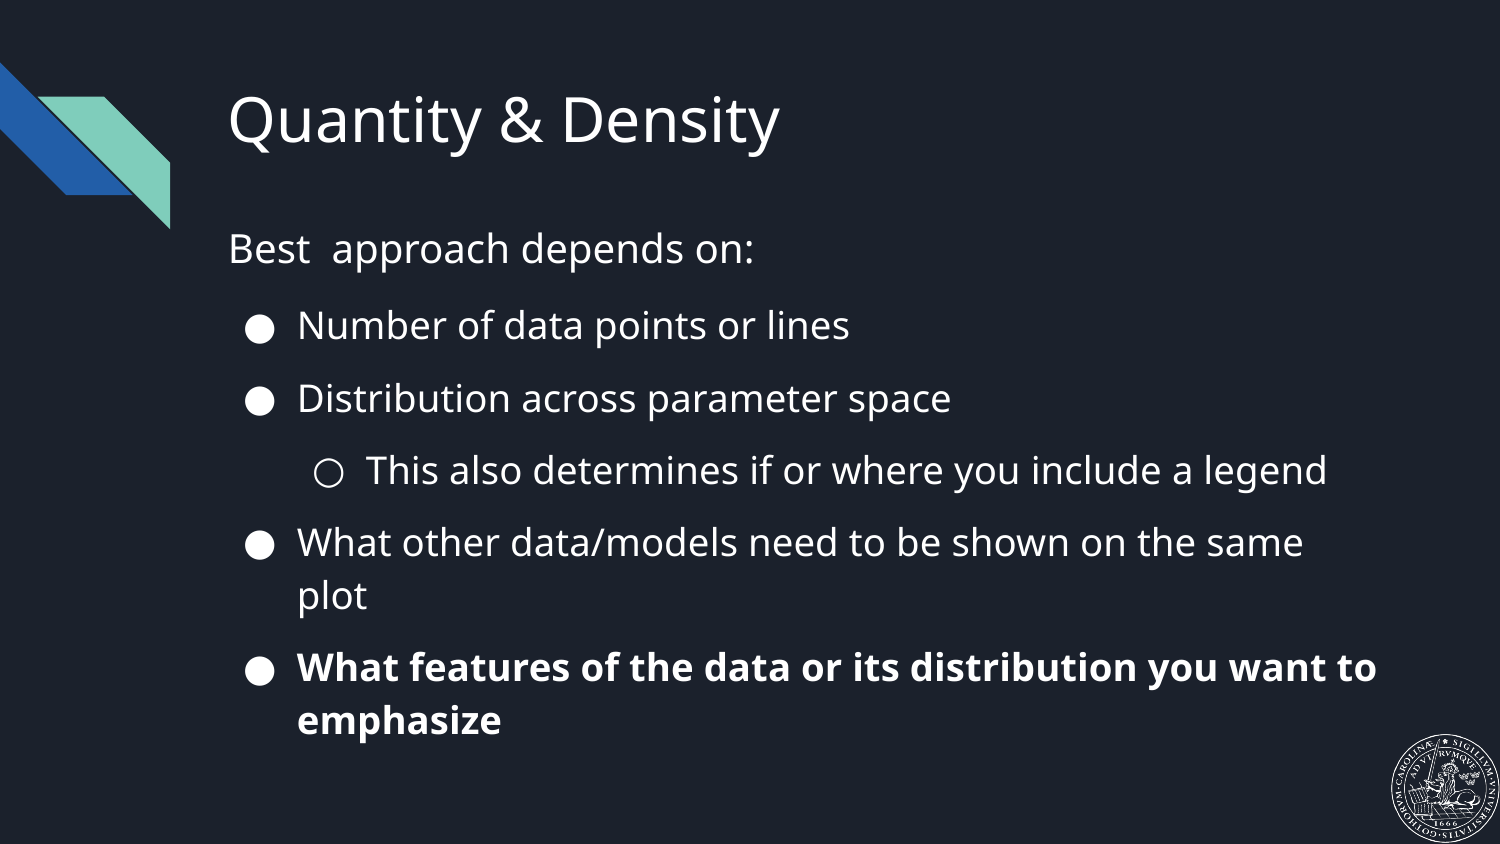

# Quantity & Density
Best approach depends on:
Number of data points or lines
Distribution across parameter space
This also determines if or where you include a legend
What other data/models need to be shown on the same plot
What features of the data or its distribution you want to emphasize